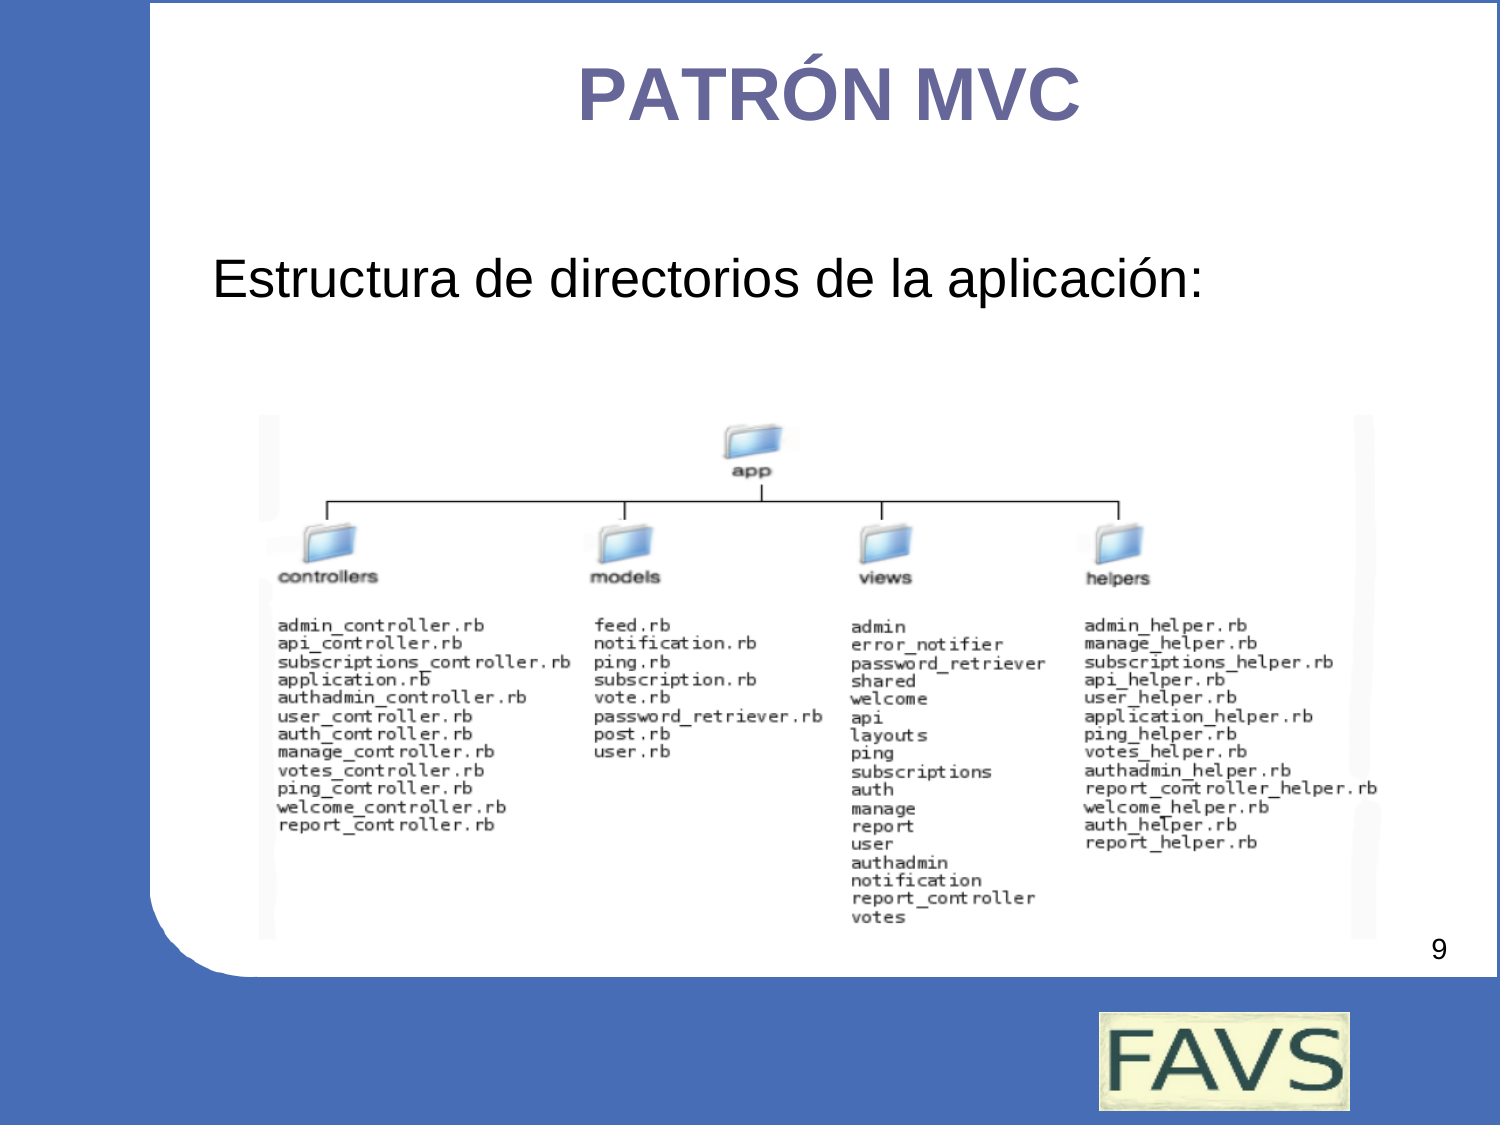

# PATRÓN MVC
Estructura de directorios de la aplicación:
9